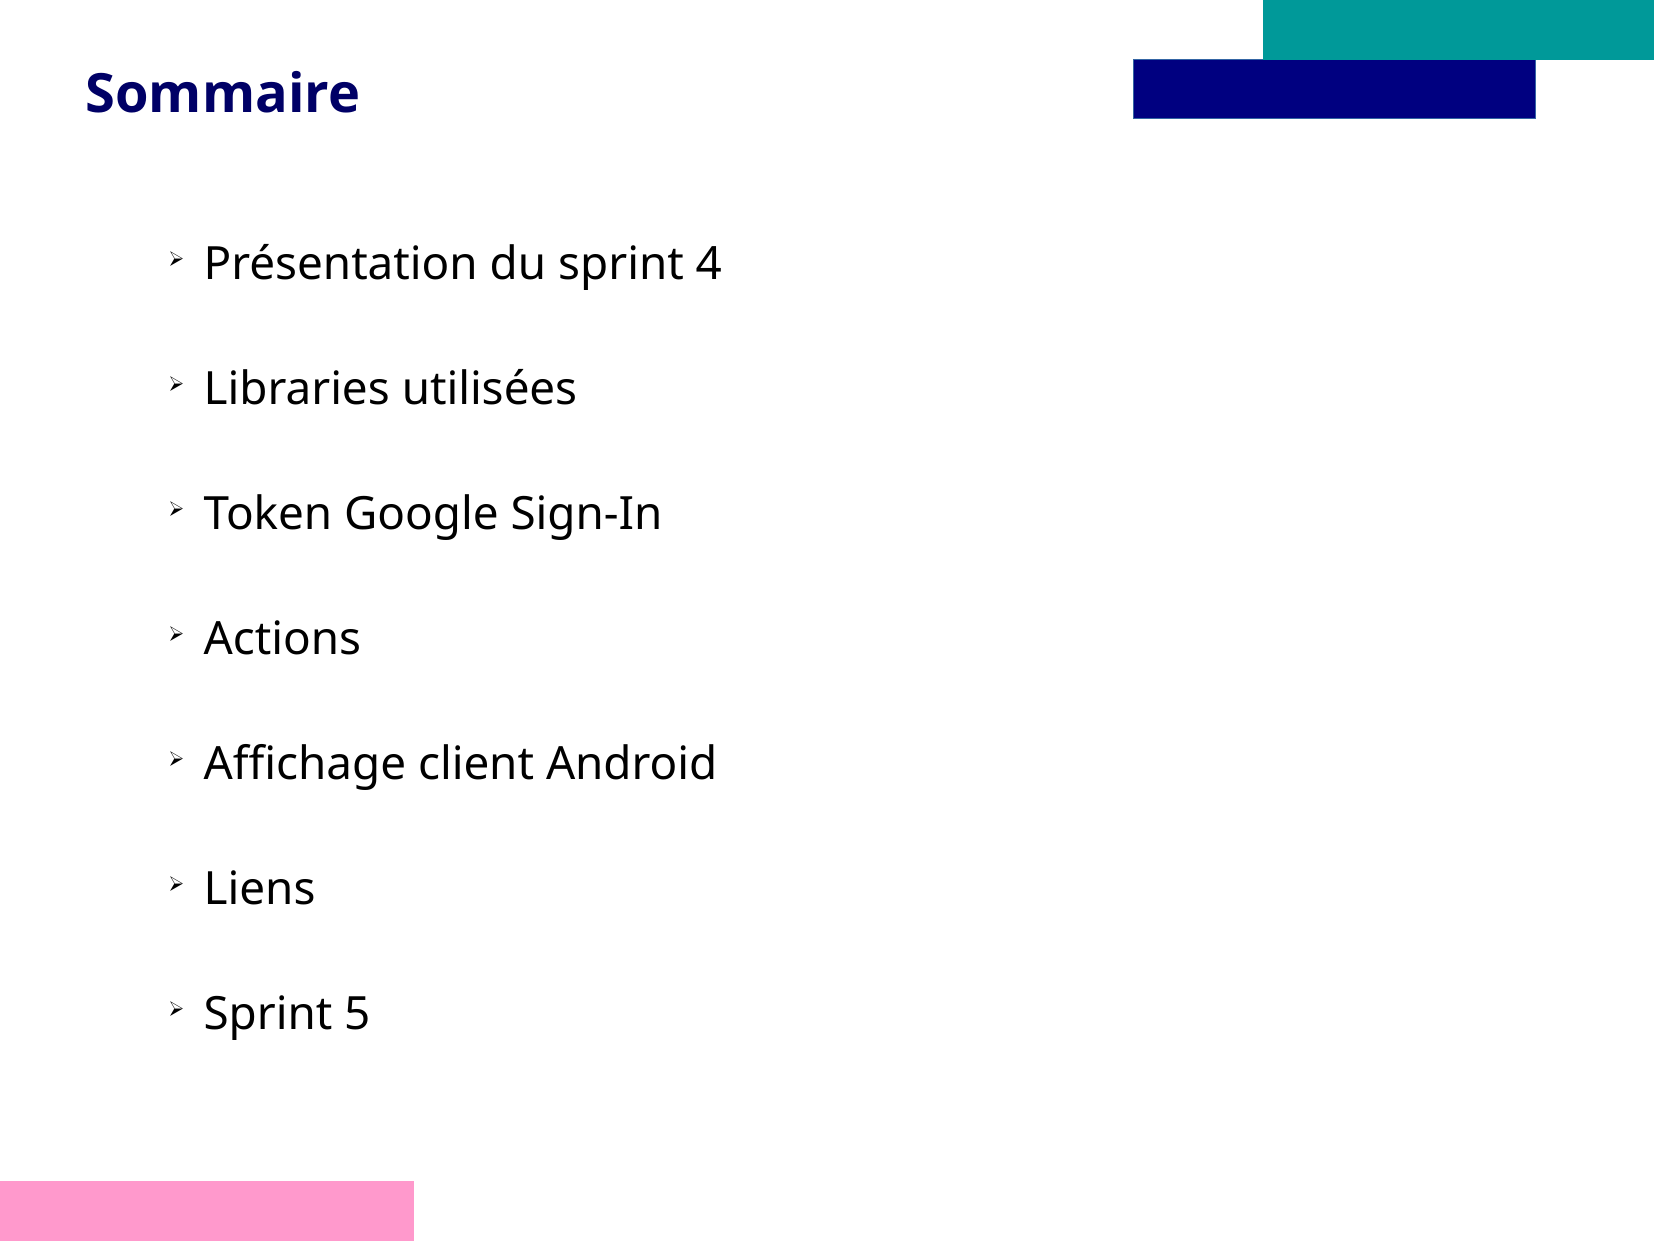

Sommaire
Présentation du sprint 4
Libraries utilisées
Token Google Sign-In
Actions
Affichage client Android
Liens
Sprint 5